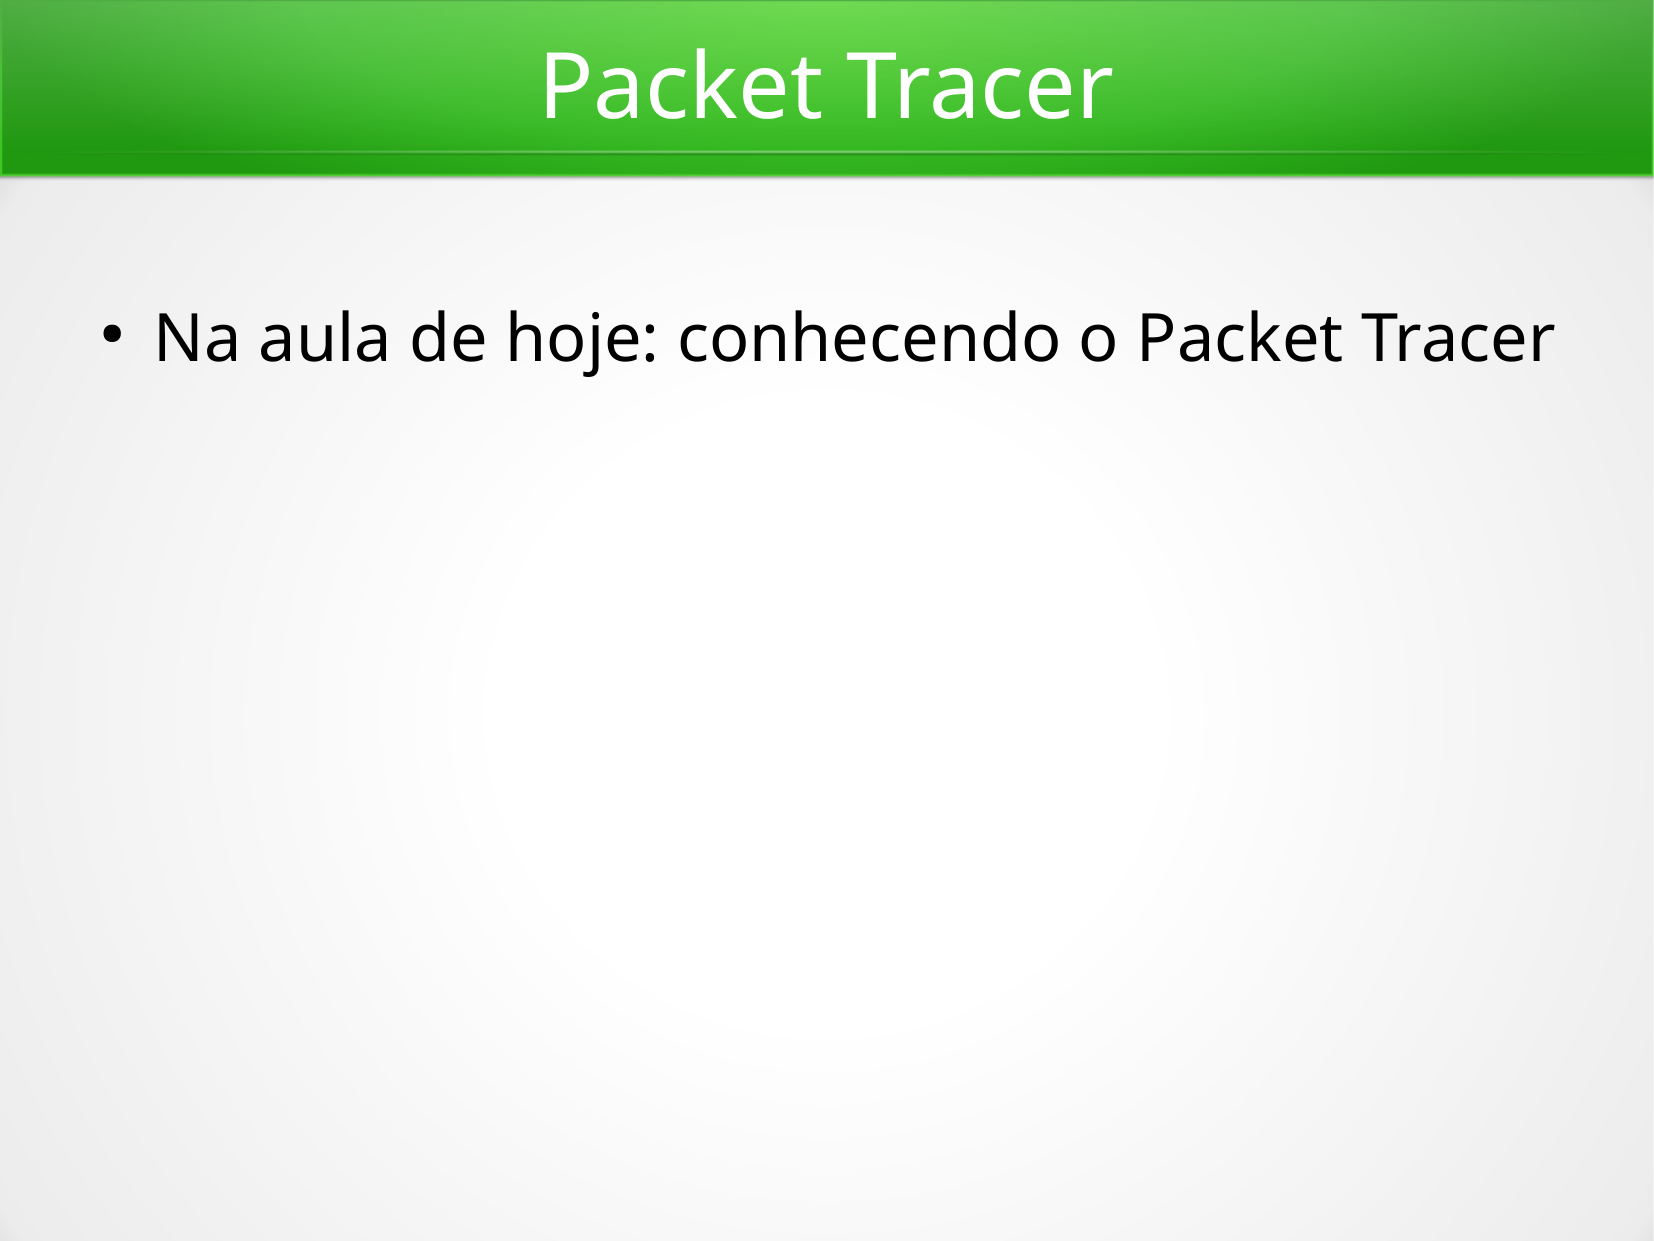

# Packet Tracer
Na aula de hoje: conhecendo o Packet Tracer